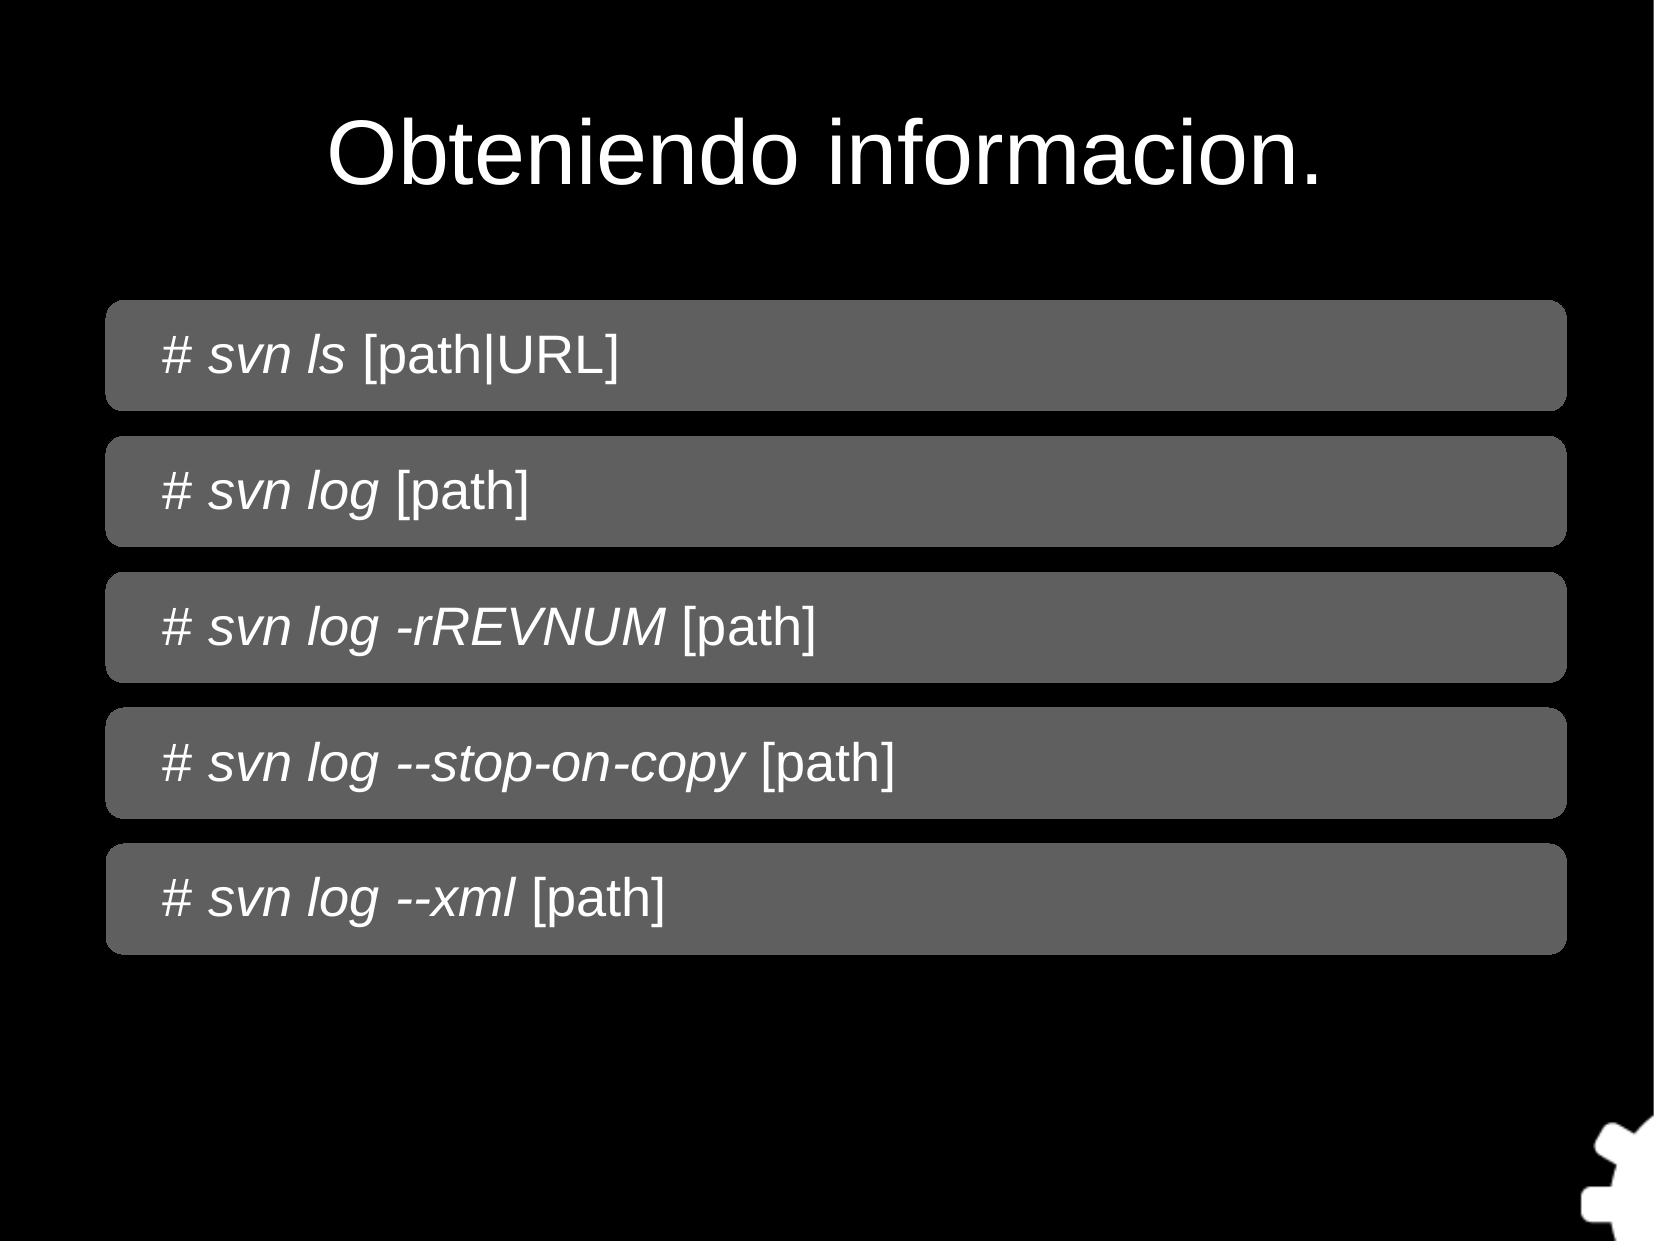

# Obteniendo informacion.
# svn ls [path|URL]
# svn log [path]
# svn log -rREVNUM [path]
# svn log --stop-on-copy [path]
# svn log --xml [path]